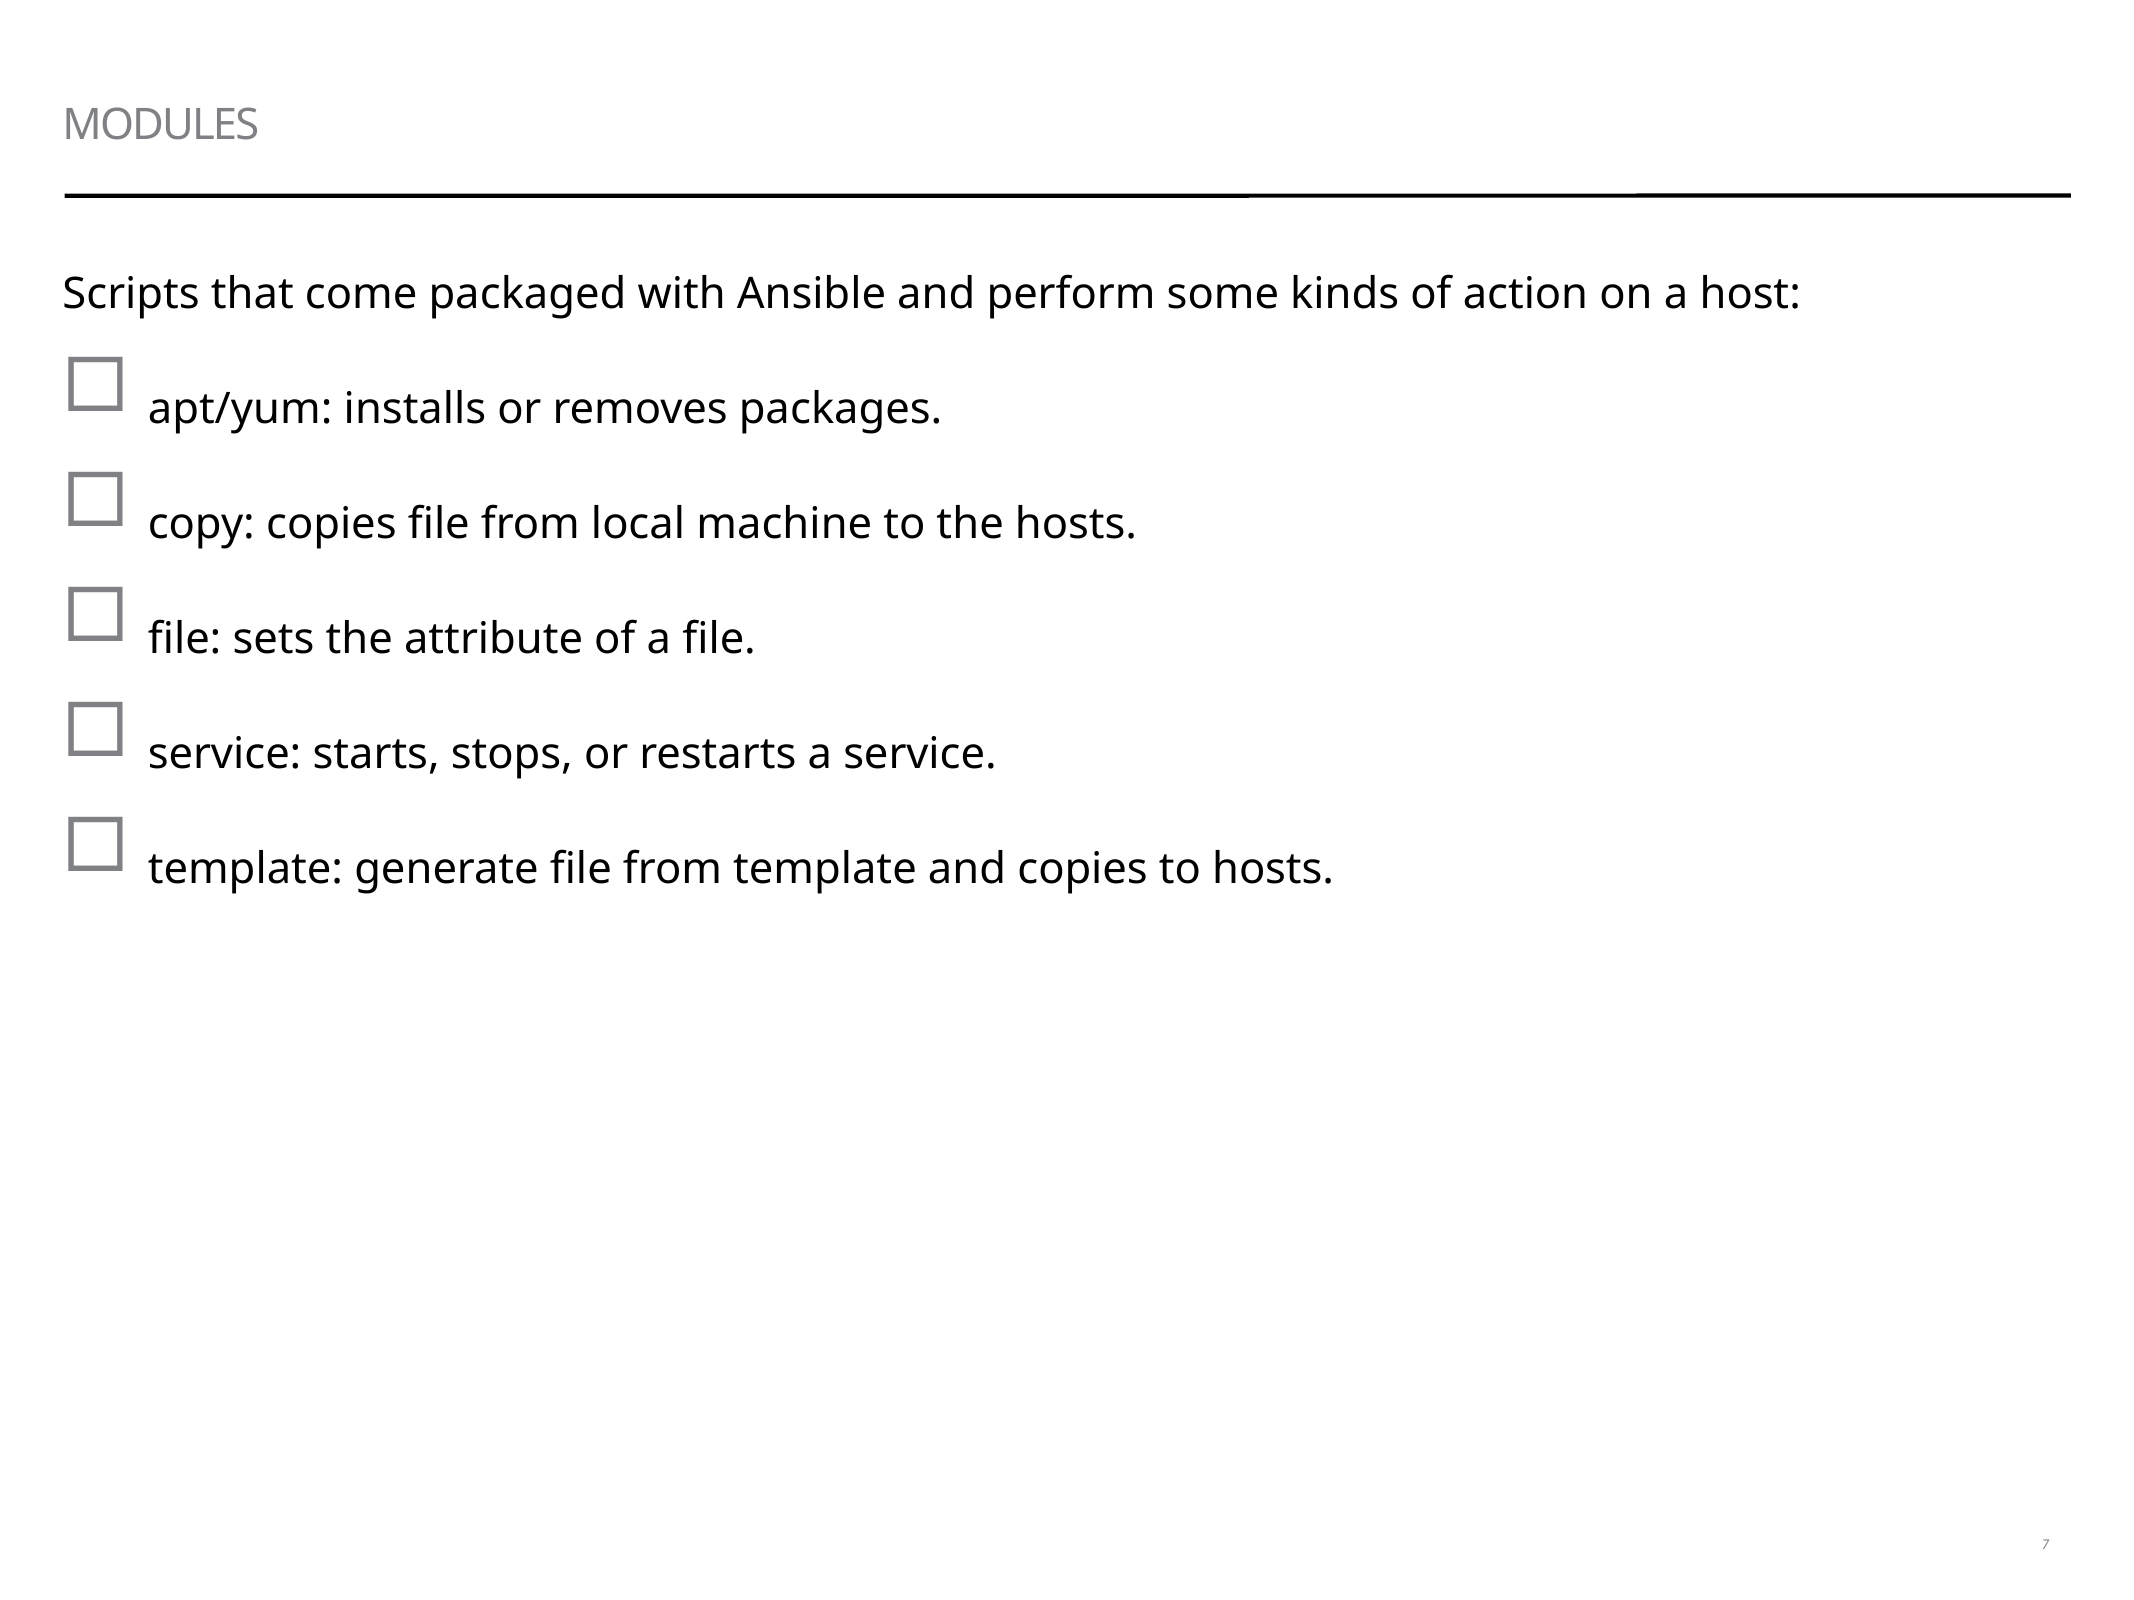

# MODULES
Scripts that come packaged with Ansible and perform some kinds of action on a host:
apt/yum: installs or removes packages.
copy: copies file from local machine to the hosts.
file: sets the attribute of a file.
service: starts, stops, or restarts a service.
template: generate file from template and copies to hosts.